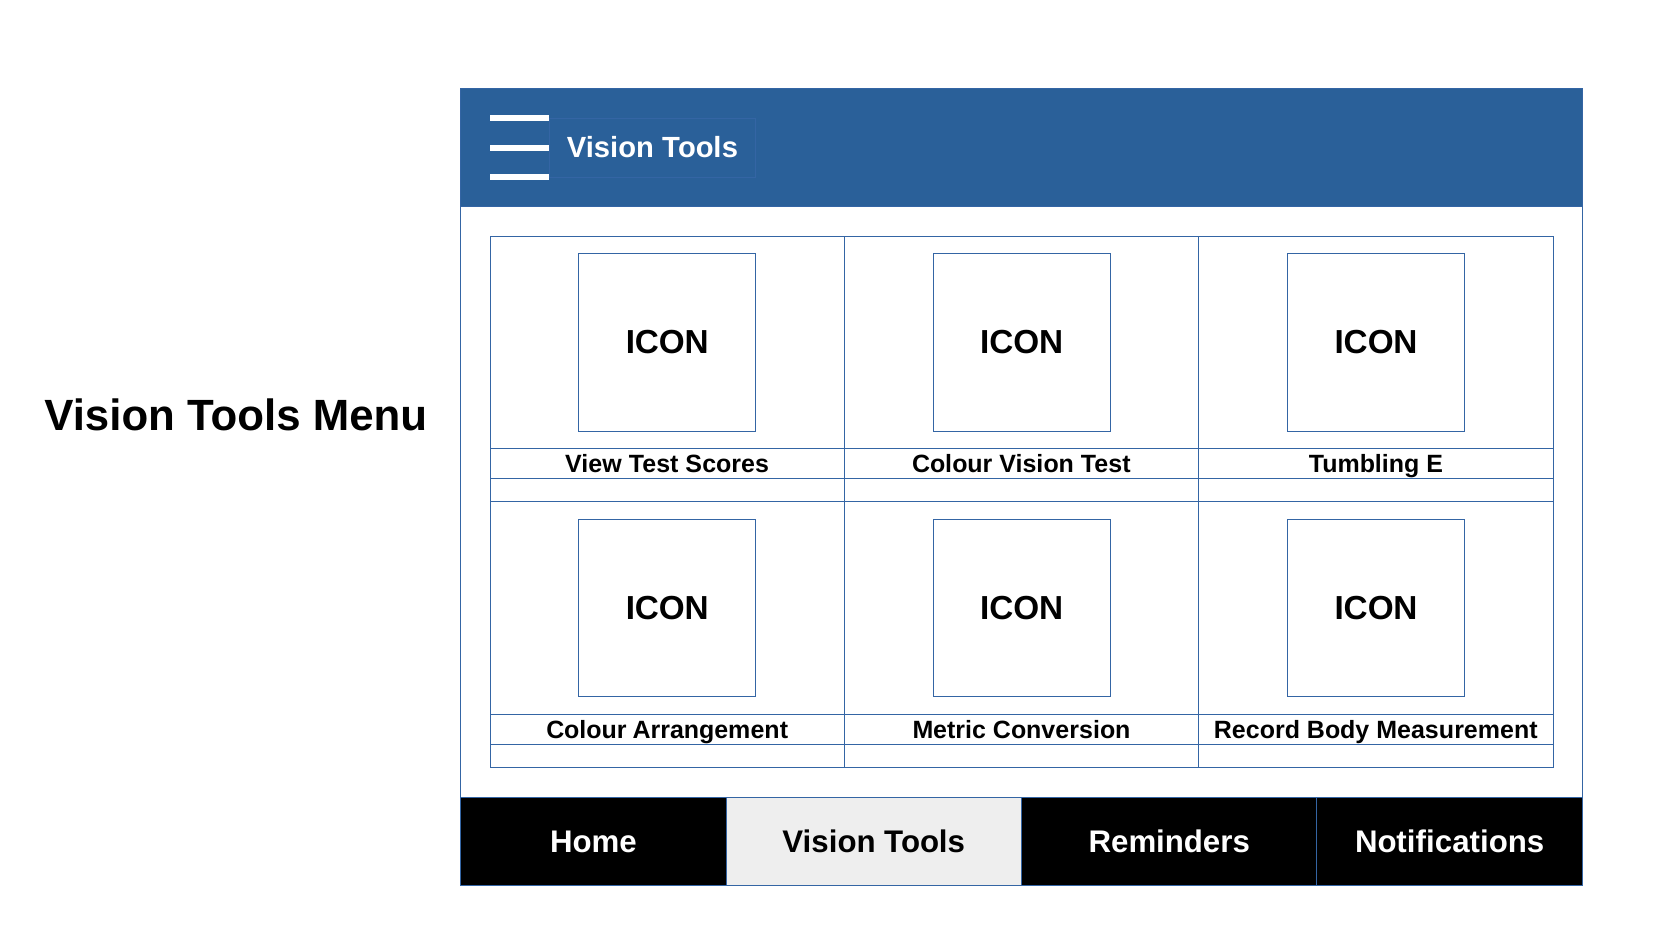

Vision Tools
ICON
ICON
ICON
Vision Tools Menu
View Test Scores
Colour Vision Test
Placeholder
Tumbling E
ICON
ICON
ICON
Colour Arrangement
Metric Conversion
Record Body Measurement
Home
Vision Tools
Reminders
Notifications